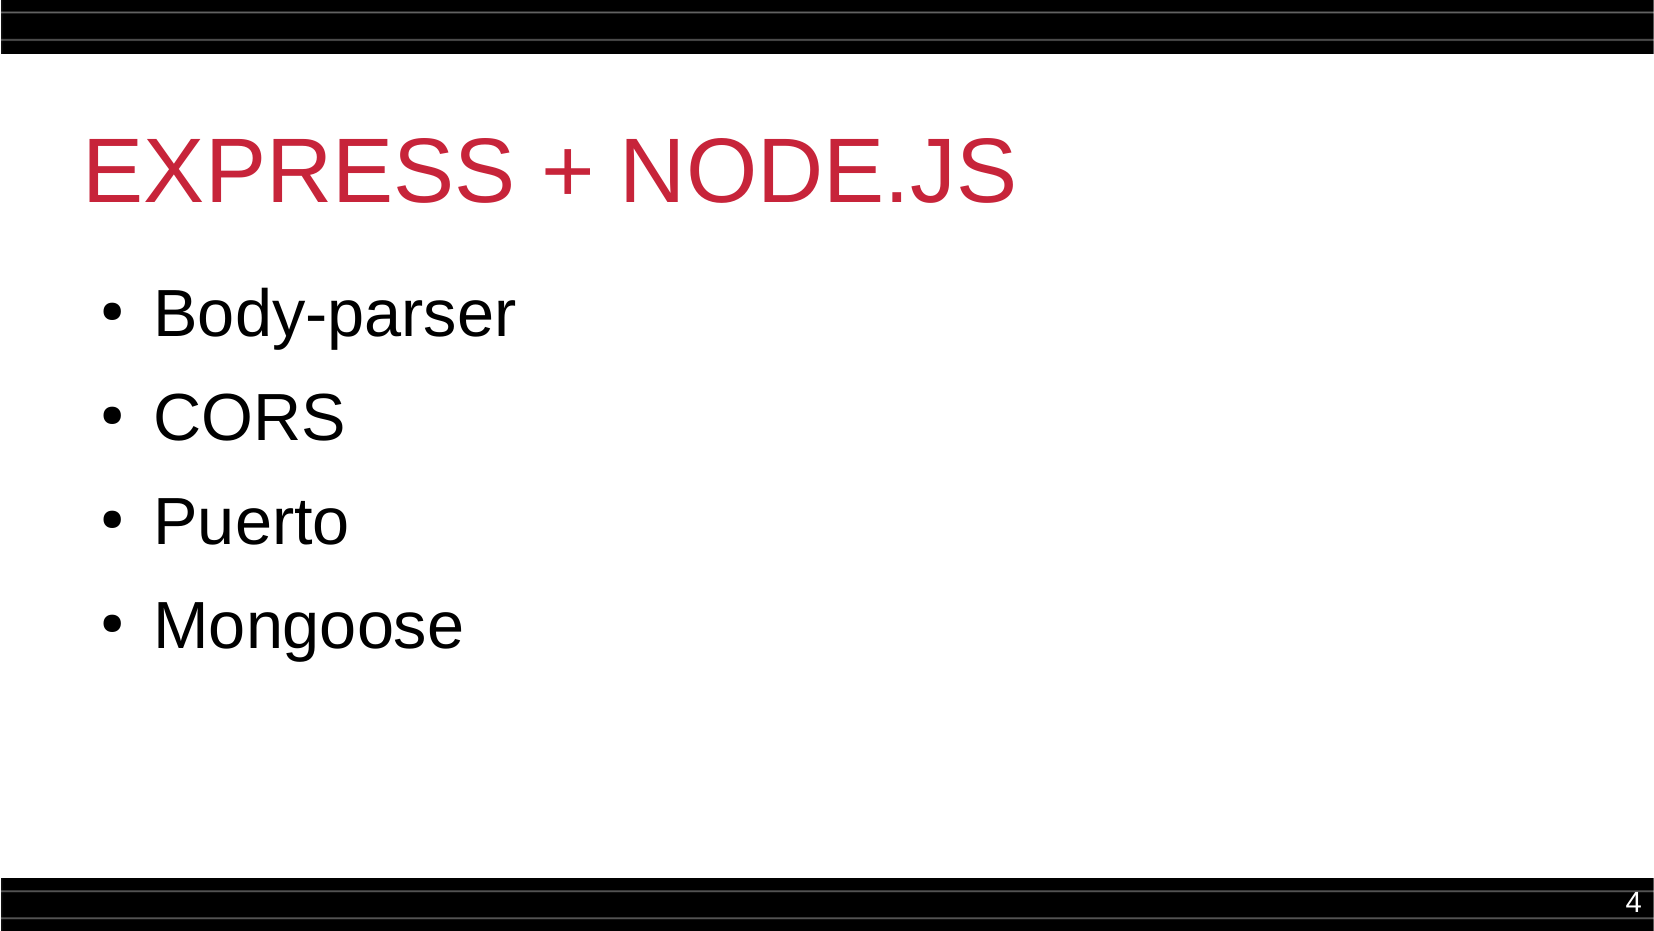

# EXPRESS + NODE.JS
Body-parser
CORS
Puerto
Mongoose